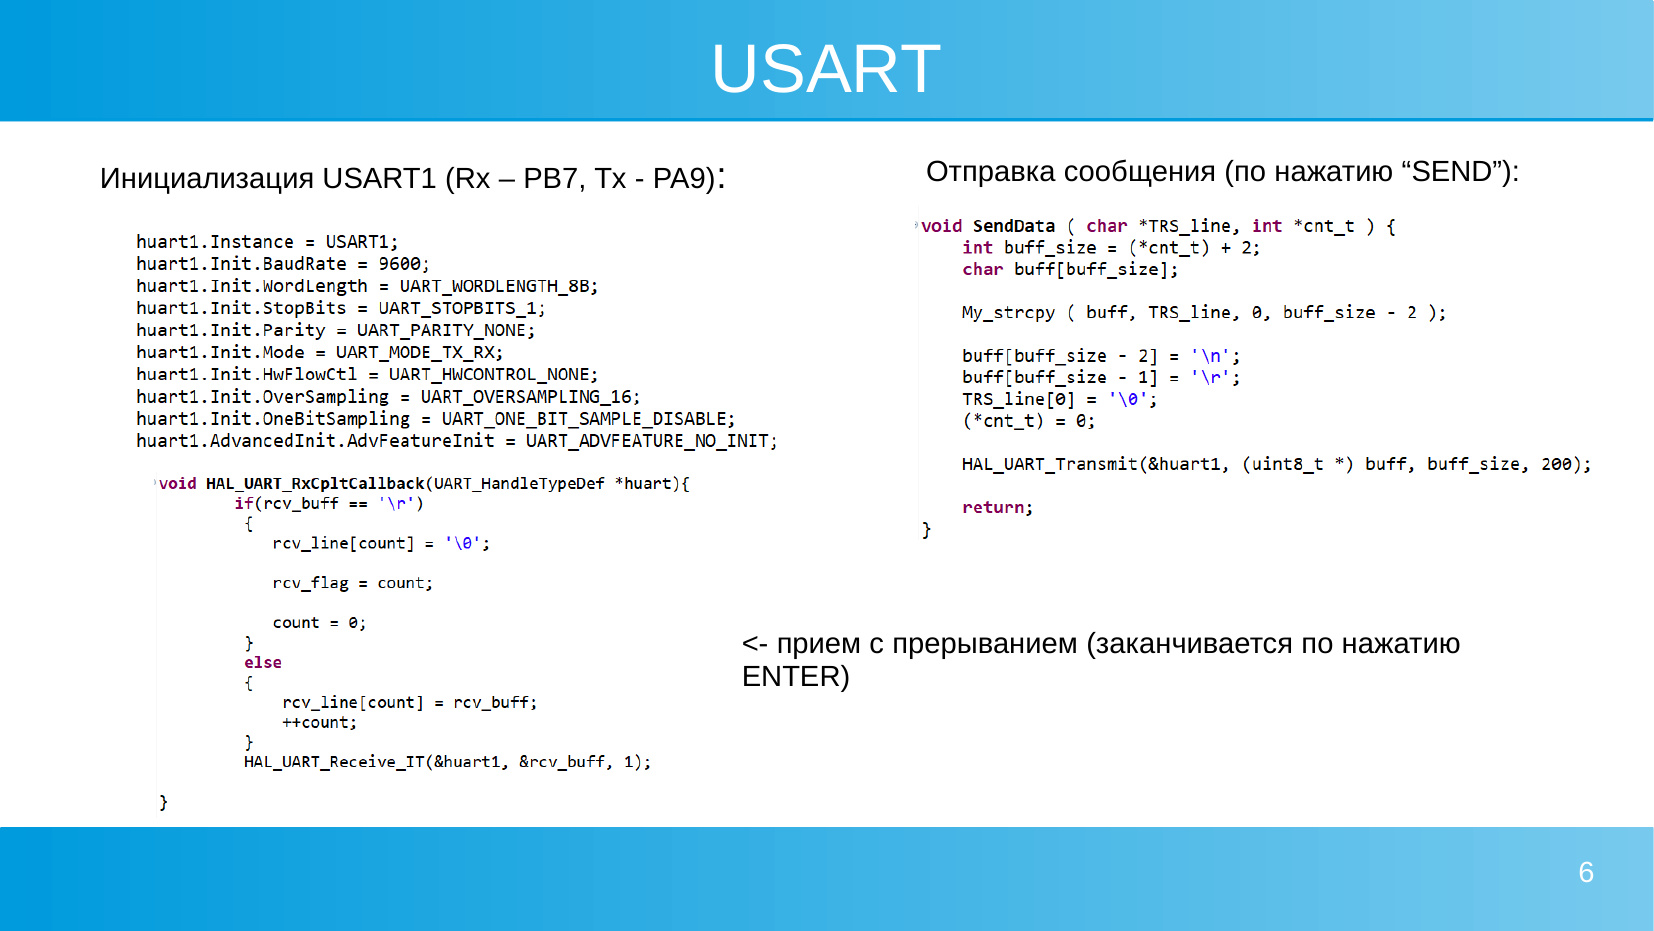

# USART
Инициализация USART1 (Rx – PB7, Tx - PA9):
Отправка сообщения (по нажатию “SEND”):
<- прием с прерыванием (заканчивается по нажатию
ENTER)
6